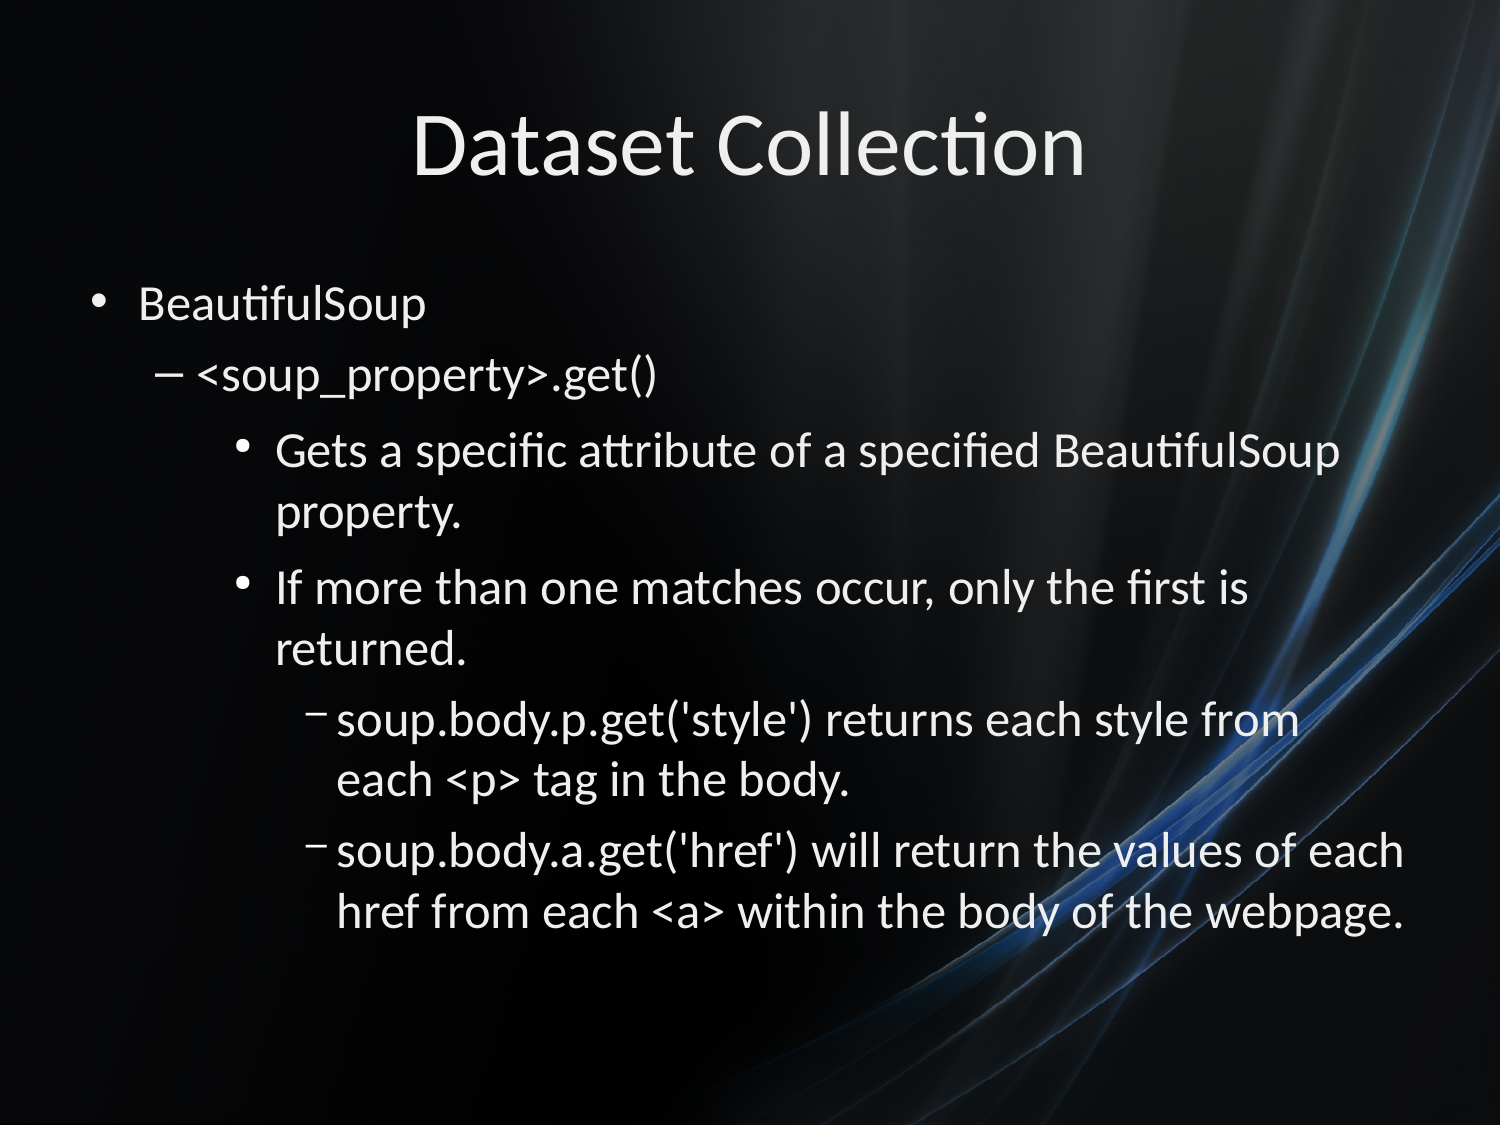

# Dataset Collection
BeautifulSoup
<soup_property>.get()
Gets a specific attribute of a specified BeautifulSoup property.
If more than one matches occur, only the first is returned.
soup.body.p.get('style') returns each style from each <p> tag in the body.
soup.body.a.get('href') will return the values of each href from each <a> within the body of the webpage.